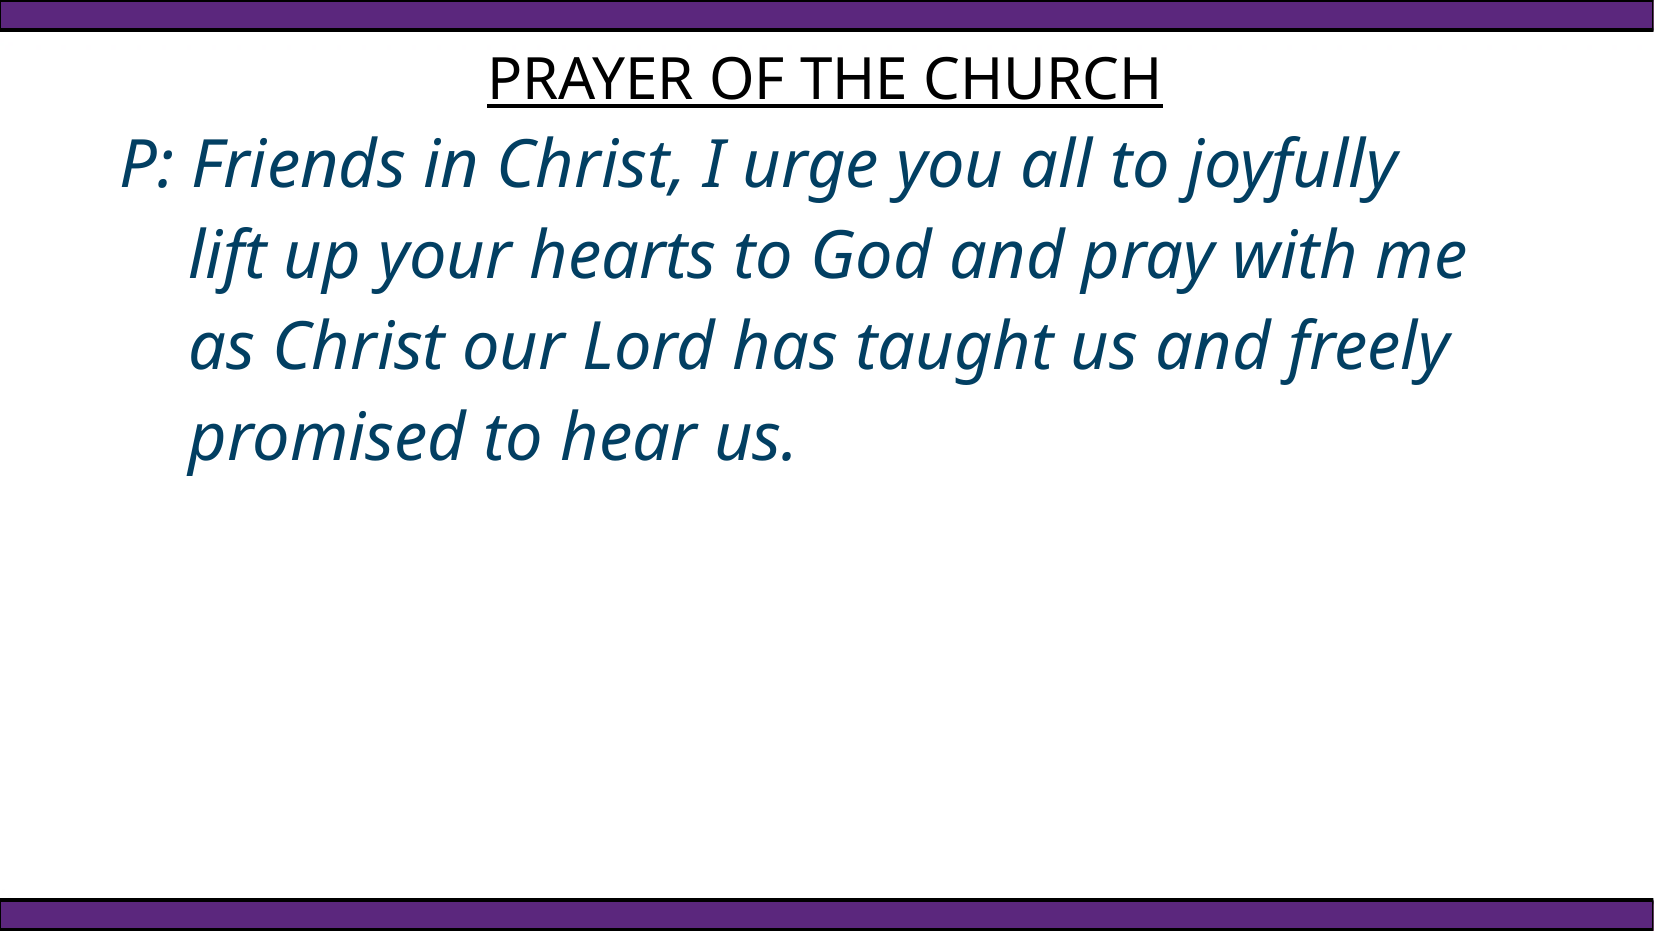

PRAYER OF THE CHURCH
P: Friends in Christ, I urge you all to joyfully
 lift up your hearts to God and pray with me
 as Christ our Lord has taught us and freely
 promised to hear us.